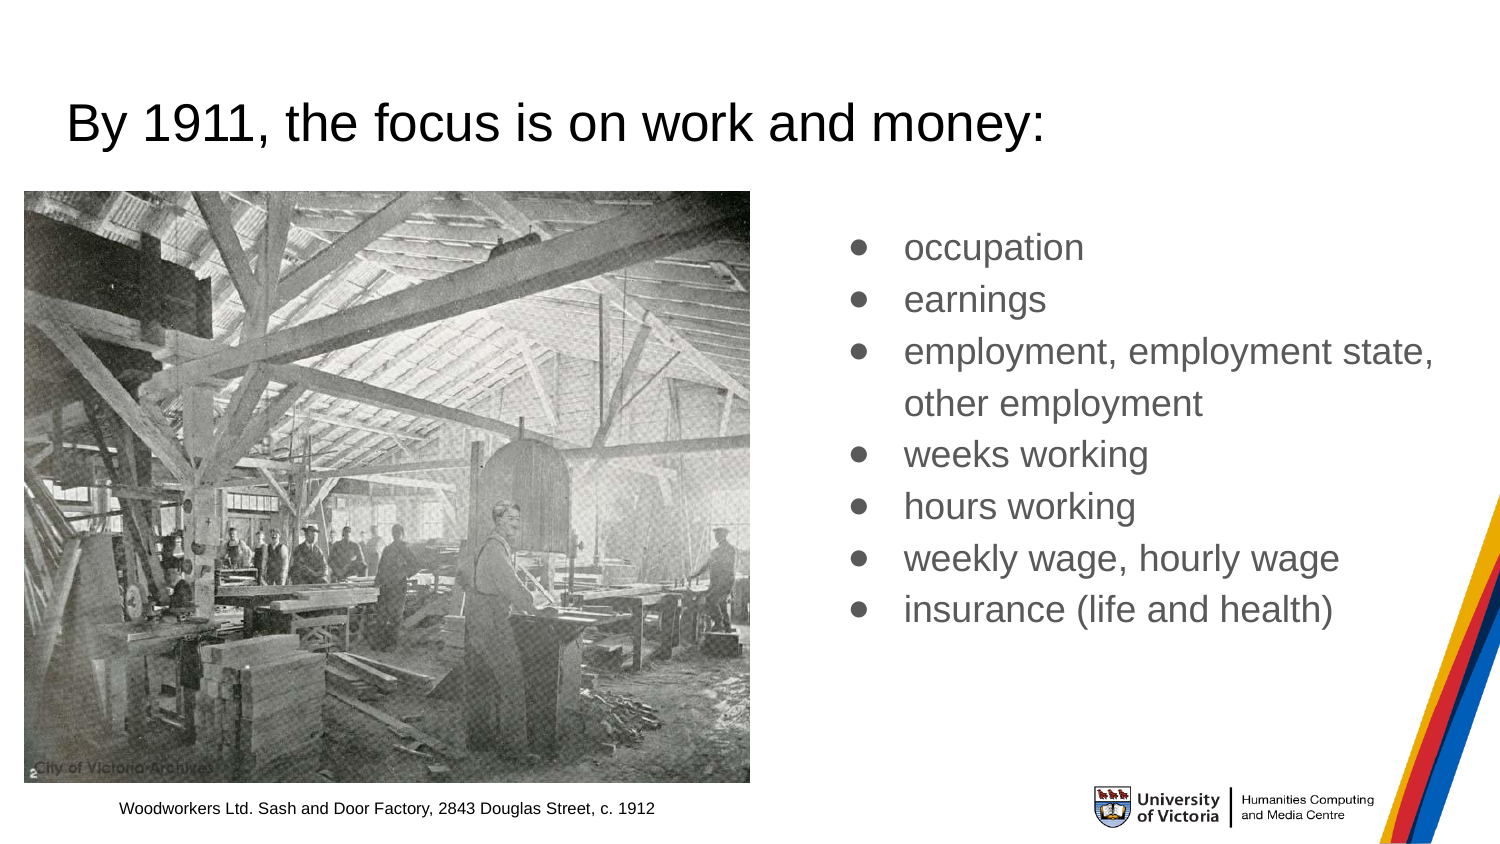

# By 1911, the focus is on work and money:
occupation
earnings
employment, employment state, other employment
weeks working
hours working
weekly wage, hourly wage
insurance (life and health)
Woodworkers Ltd. Sash and Door Factory, 2843 Douglas Street, c. 1912